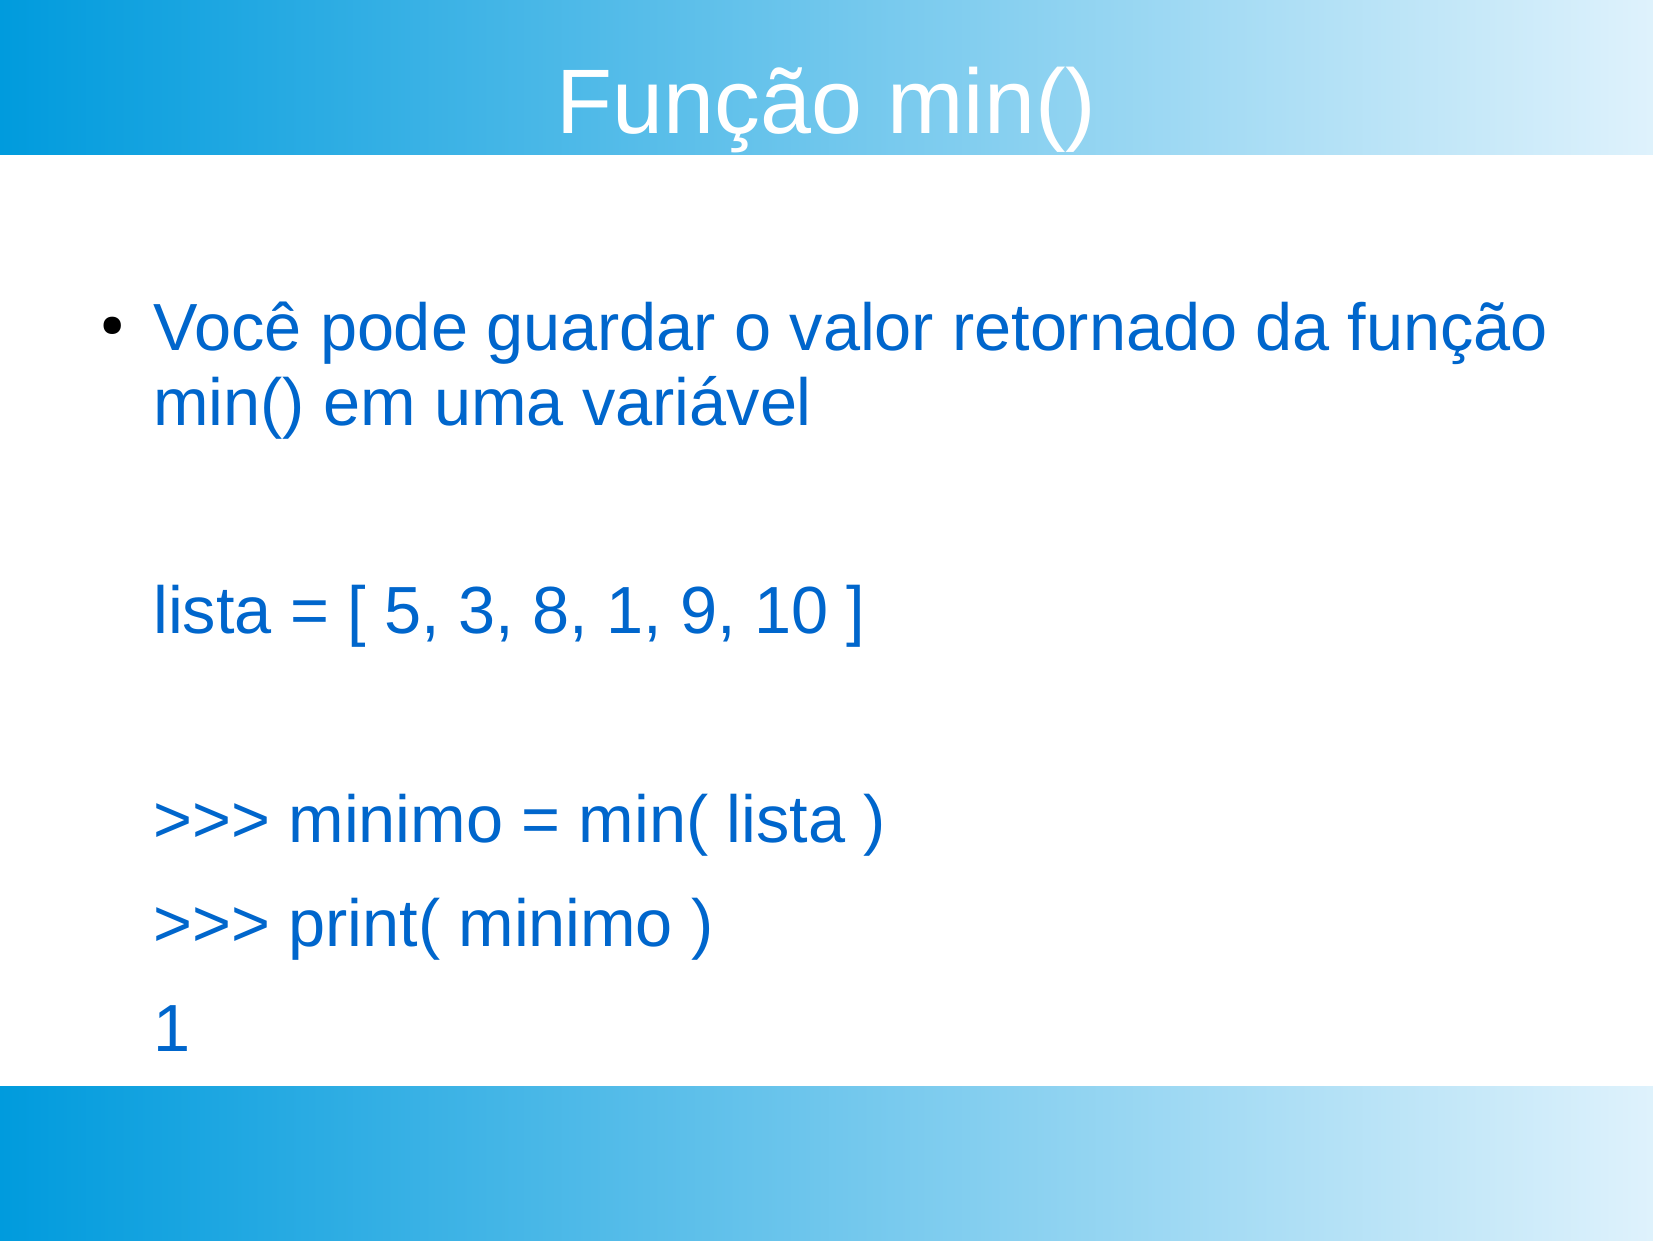

# Função min()
Você pode guardar o valor retornado da função min() em uma variável
lista = [ 5, 3, 8, 1, 9, 10 ]
>>> minimo = min( lista )
>>> print( minimo )
1